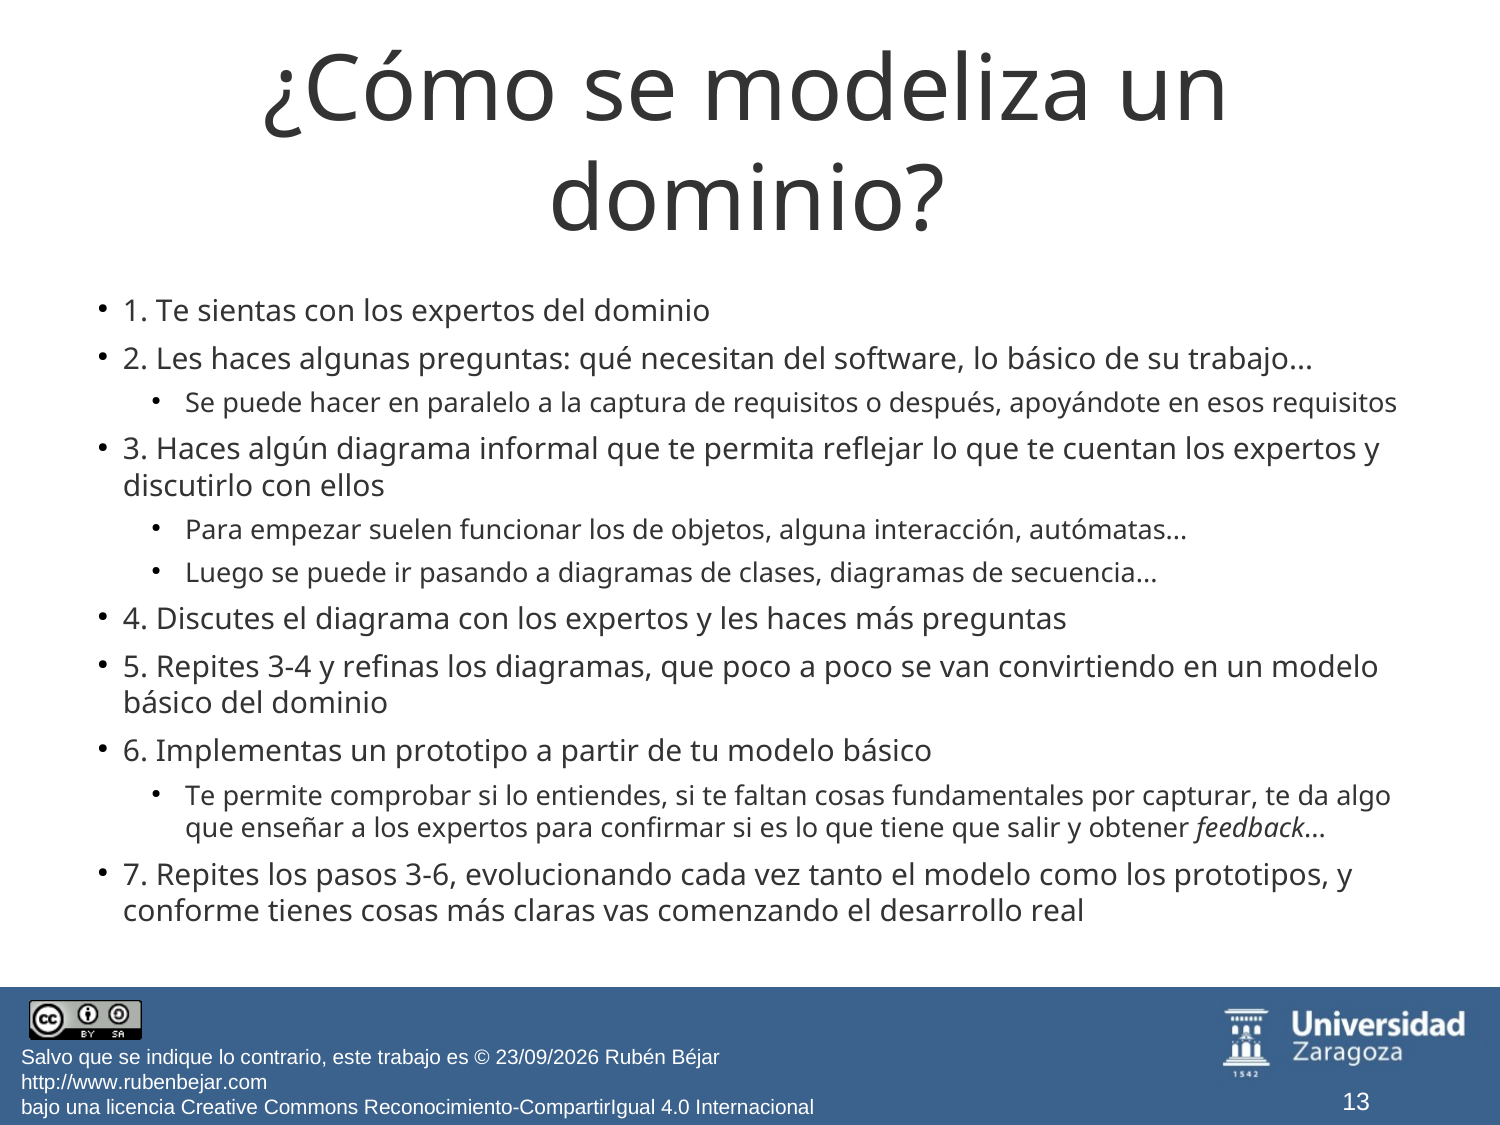

# ¿Cómo se modeliza un dominio?
1. Te sientas con los expertos del dominio
2. Les haces algunas preguntas: qué necesitan del software, lo básico de su trabajo...
Se puede hacer en paralelo a la captura de requisitos o después, apoyándote en esos requisitos
3. Haces algún diagrama informal que te permita reflejar lo que te cuentan los expertos y discutirlo con ellos
Para empezar suelen funcionar los de objetos, alguna interacción, autómatas...
Luego se puede ir pasando a diagramas de clases, diagramas de secuencia...
4. Discutes el diagrama con los expertos y les haces más preguntas
5. Repites 3-4 y refinas los diagramas, que poco a poco se van convirtiendo en un modelo básico del dominio
6. Implementas un prototipo a partir de tu modelo básico
Te permite comprobar si lo entiendes, si te faltan cosas fundamentales por capturar, te da algo que enseñar a los expertos para confirmar si es lo que tiene que salir y obtener feedback...
7. Repites los pasos 3-6, evolucionando cada vez tanto el modelo como los prototipos, y conforme tienes cosas más claras vas comenzando el desarrollo real